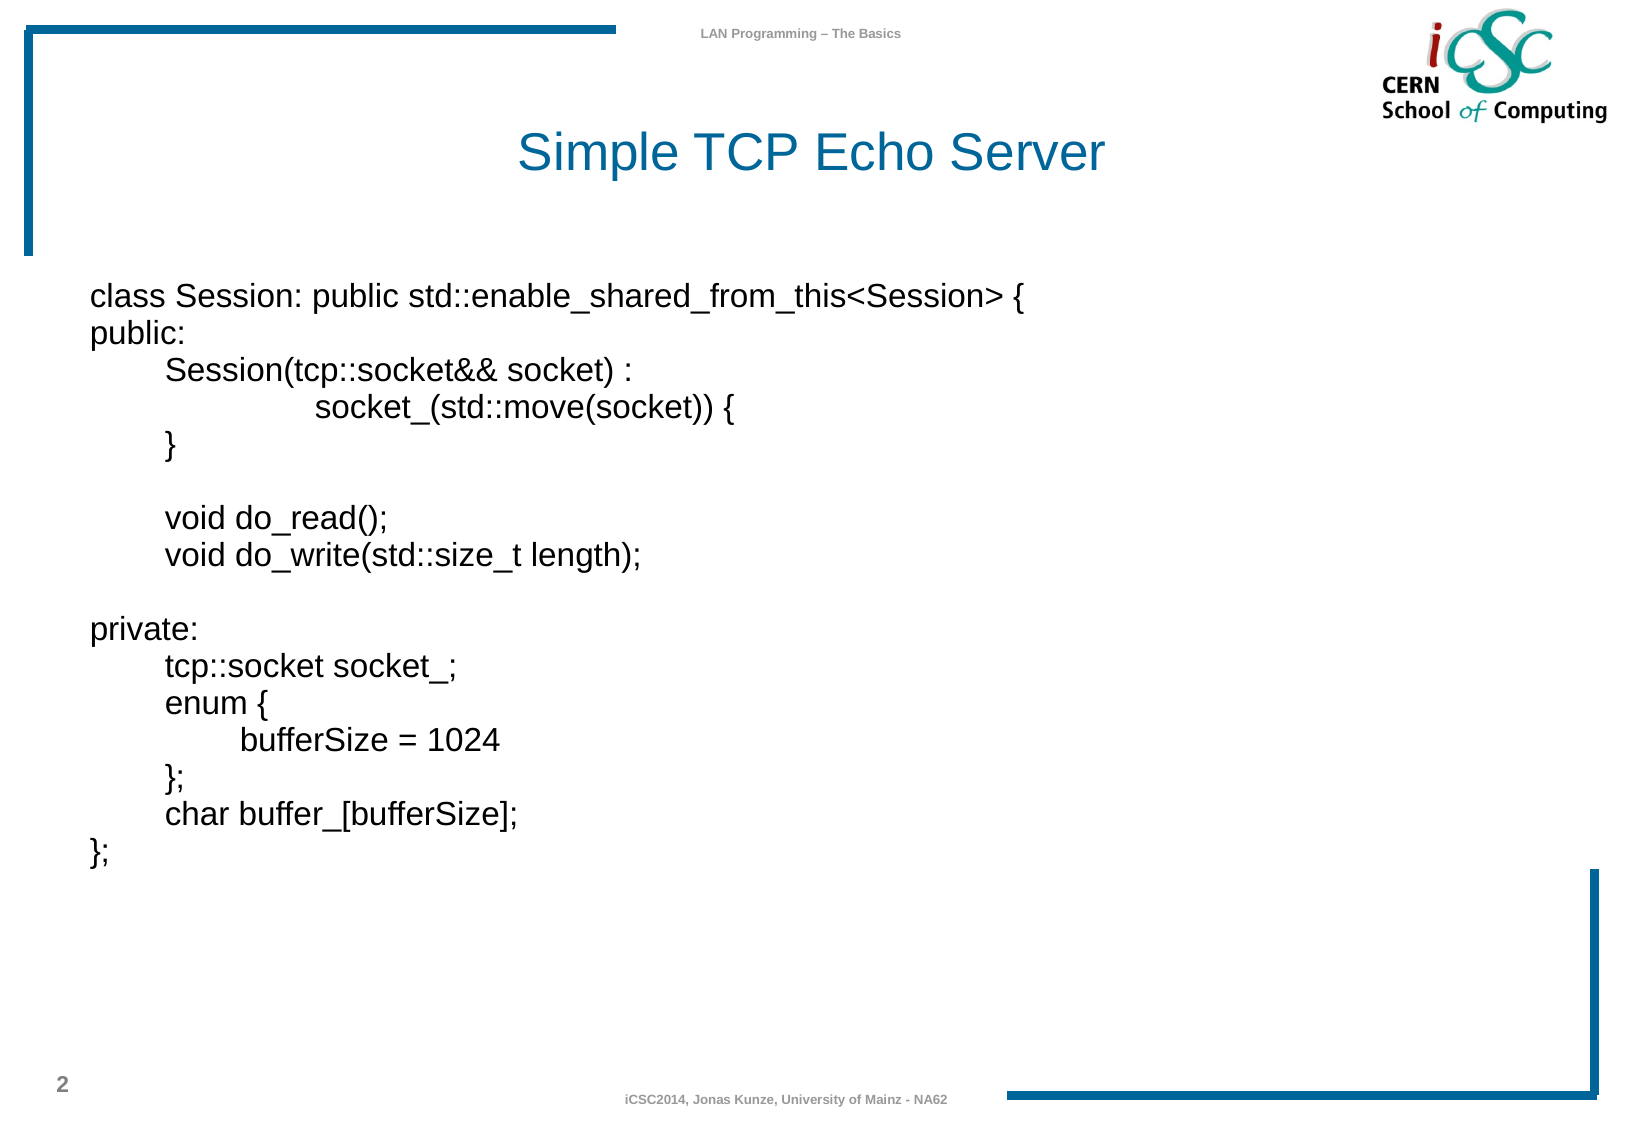

# Simple TCP Echo Server
class Session: public std::enable_shared_from_this<Session> {
public:
	Session(tcp::socket&& socket) :
			socket_(std::move(socket)) {
	}
	void do_read();
	void do_write(std::size_t length);
private:
	tcp::socket socket_;
	enum {
		bufferSize = 1024
	};
	char buffer_[bufferSize];
};